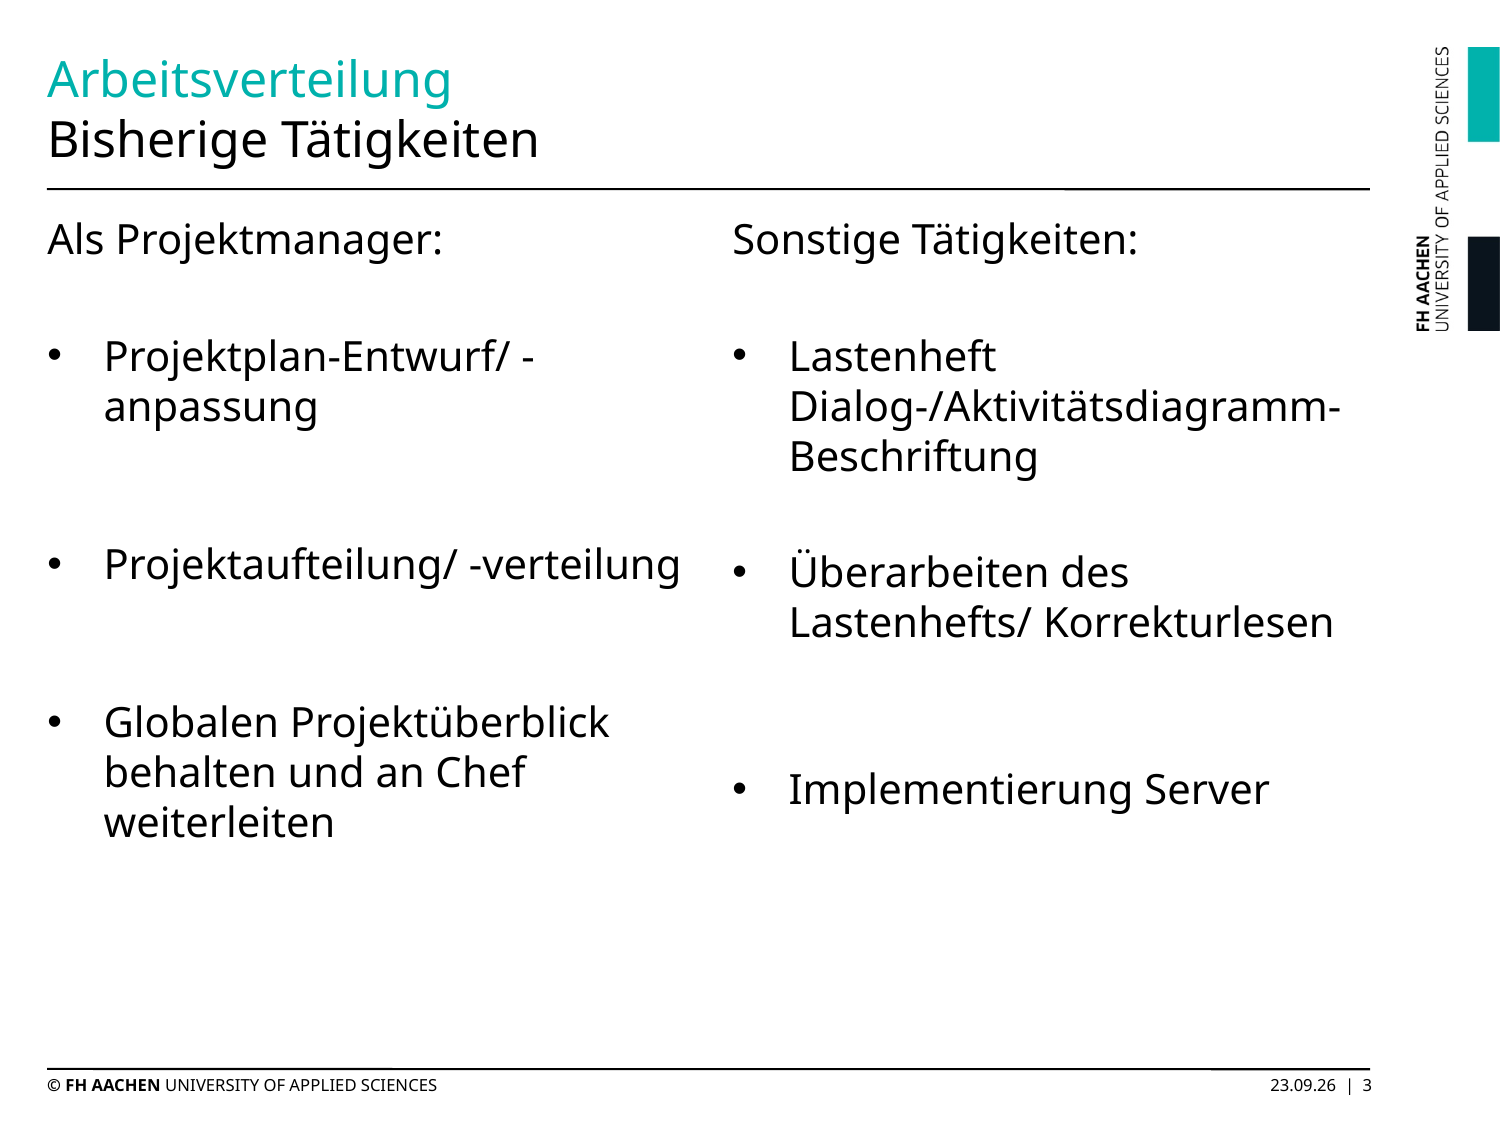

Arbeitsverteilung
Bisherige Tätigkeiten
# Als Projektmanager:
Projektplan-Entwurf/ -anpassung
Projektaufteilung/ -verteilung
Globalen Projektüberblick behalten und an Chef weiterleiten
Sonstige Tätigkeiten:
Lastenheft Dialog-/Aktivitätsdiagramm-Beschriftung
Überarbeiten des Lastenhefts/ Korrekturlesen
Implementierung Server